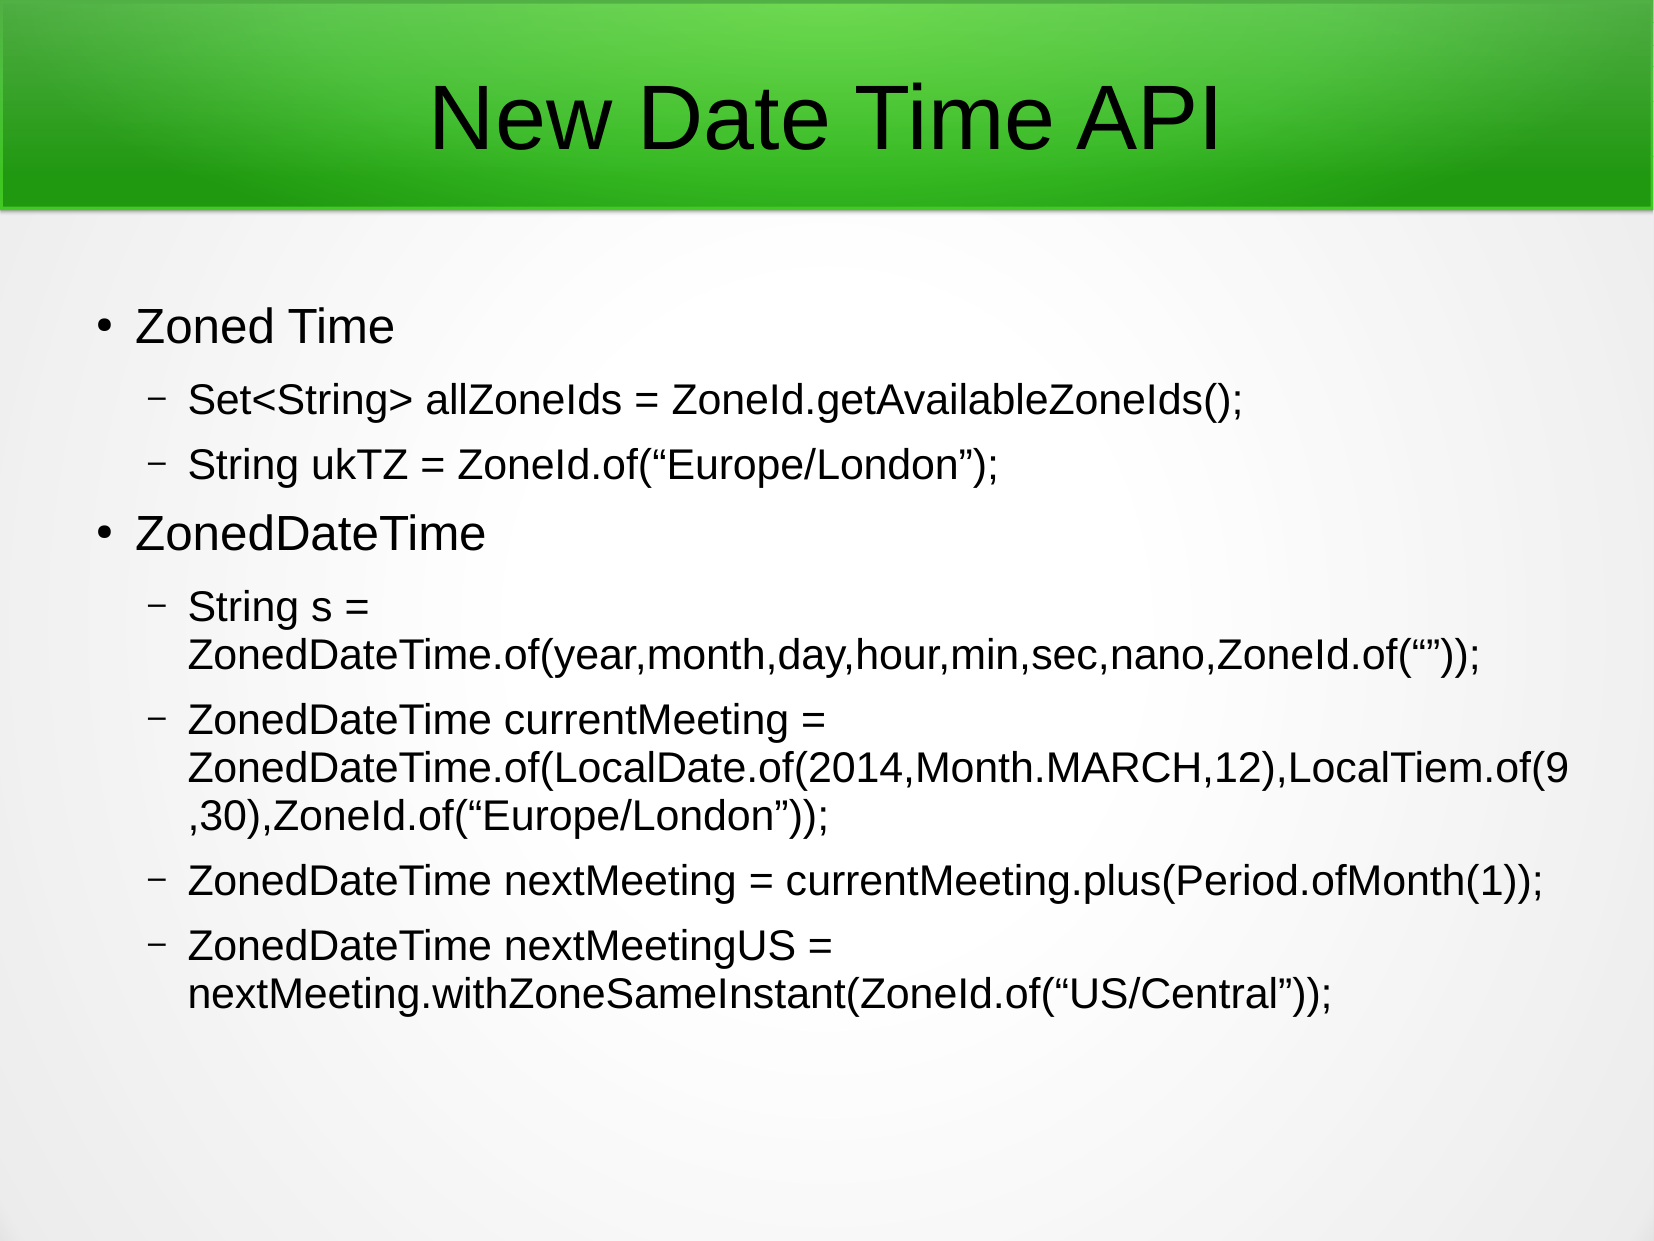

# New Date Time API
Zoned Time
Set<String> allZoneIds = ZoneId.getAvailableZoneIds();
String ukTZ = ZoneId.of(“Europe/London”);
ZonedDateTime
String s = ZonedDateTime.of(year,month,day,hour,min,sec,nano,ZoneId.of(“”));
ZonedDateTime currentMeeting = ZonedDateTime.of(LocalDate.of(2014,Month.MARCH,12),LocalTiem.of(9,30),ZoneId.of(“Europe/London”));
ZonedDateTime nextMeeting = currentMeeting.plus(Period.ofMonth(1));
ZonedDateTime nextMeetingUS = nextMeeting.withZoneSameInstant(ZoneId.of(“US/Central”));